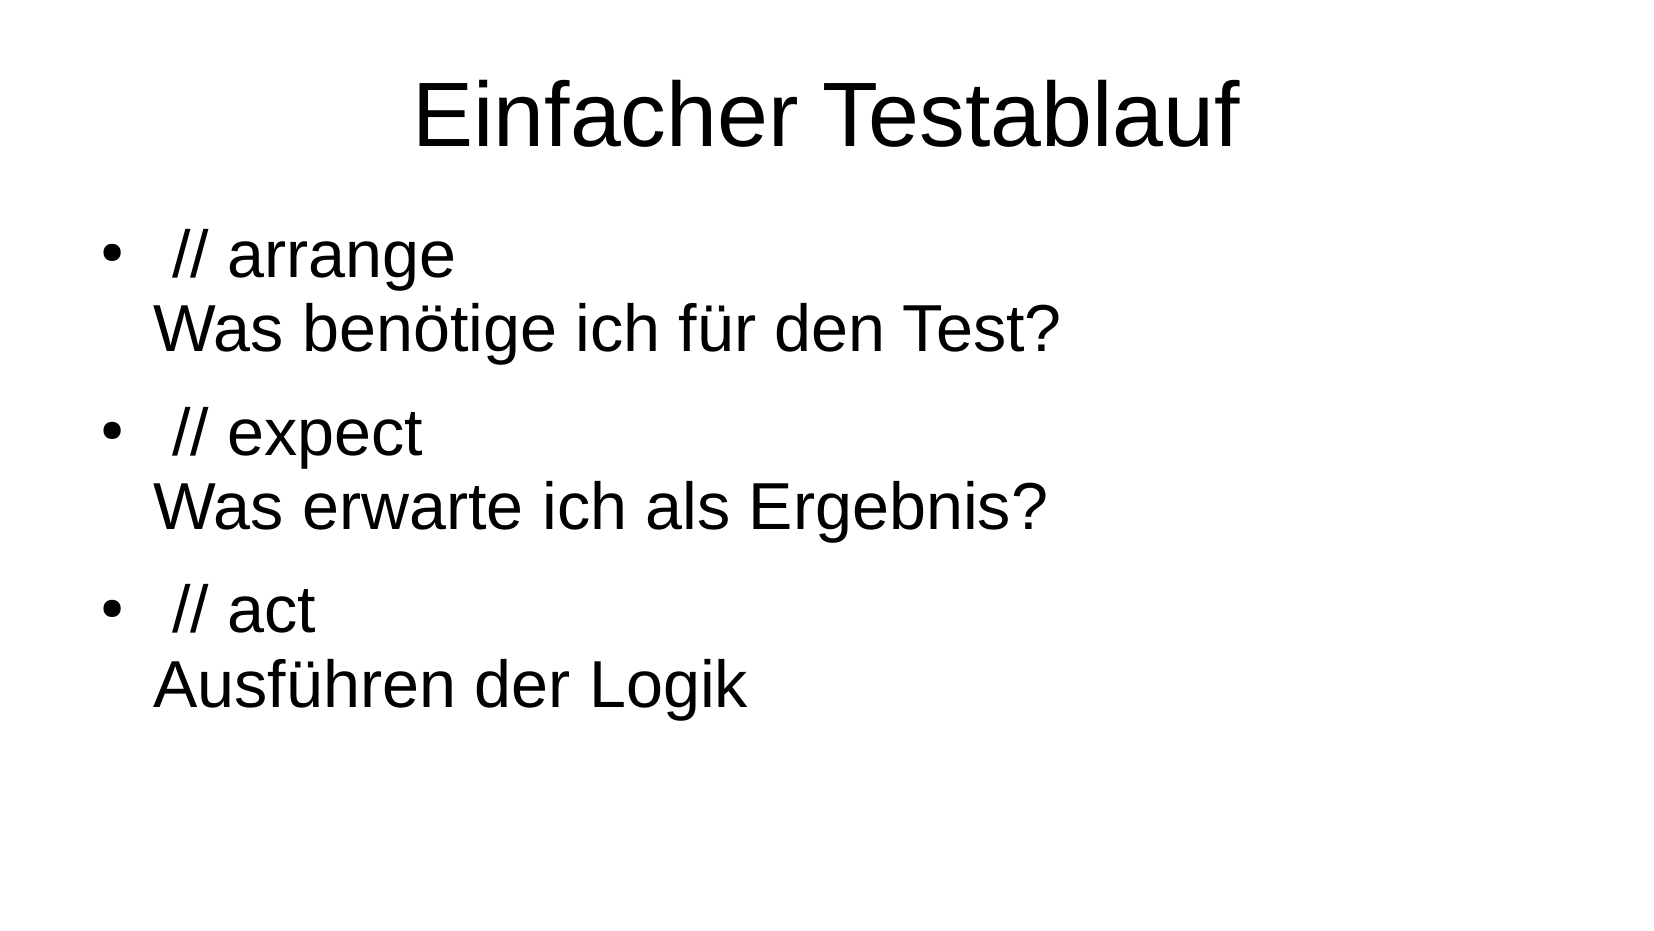

# Einfacher Testablauf
 // arrange
Was benötige ich für den Test?
 // expect
Was erwarte ich als Ergebnis?
 // act
Ausführen der Logik